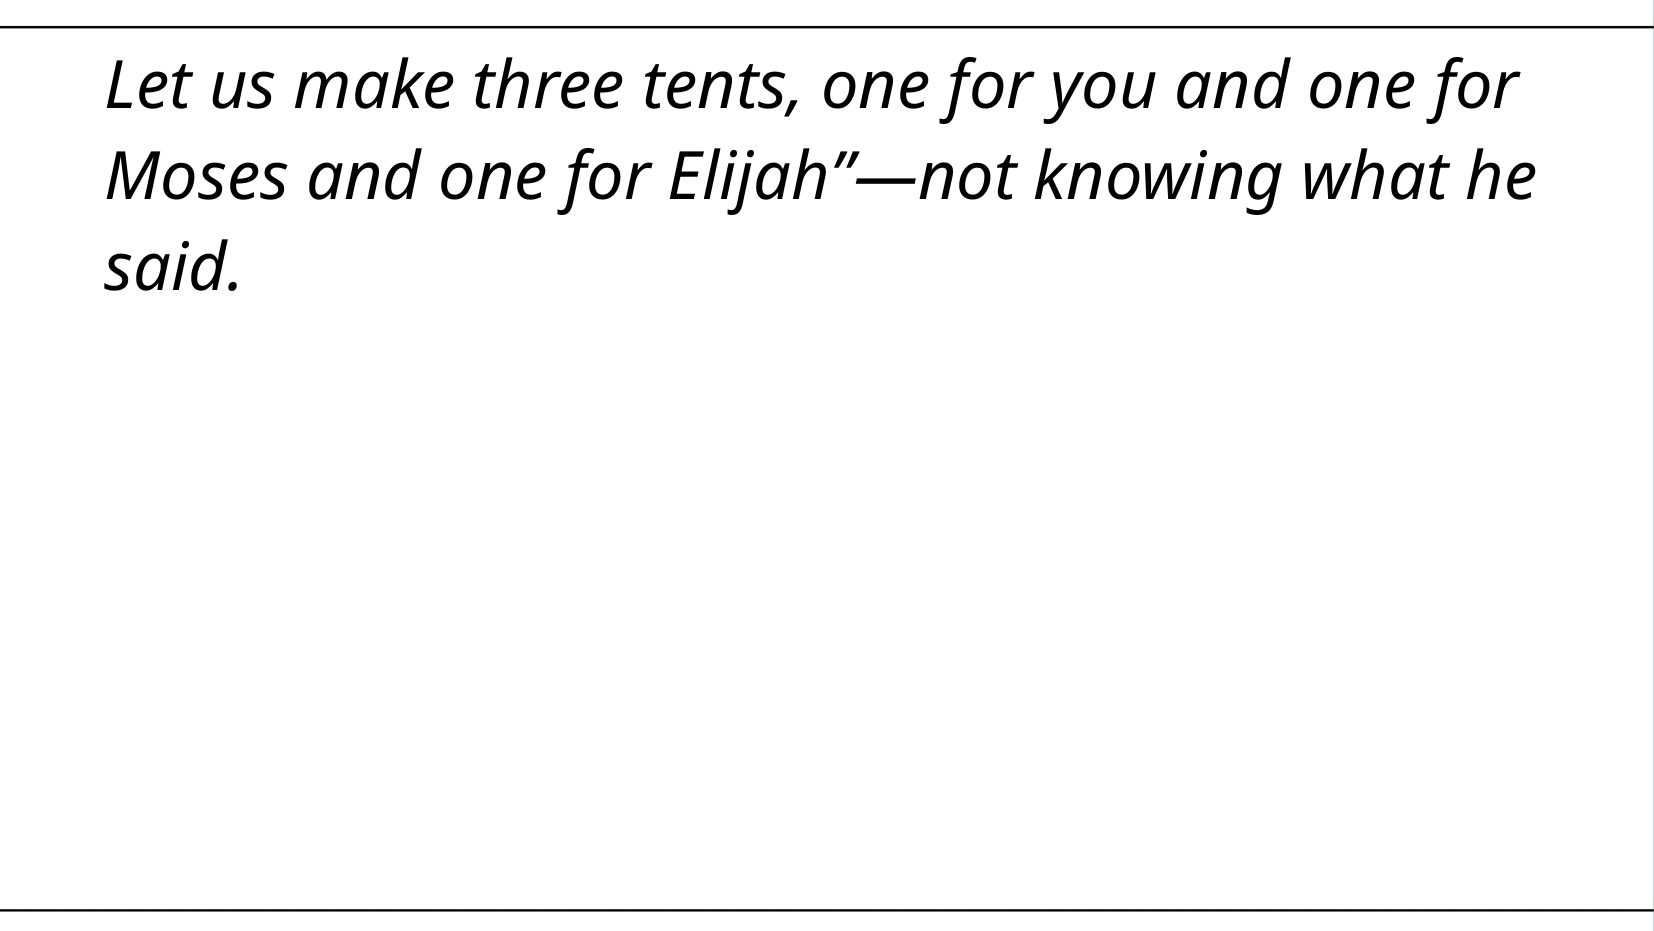

Let us make three tents, one for you and one for Moses and one for Elijah”—not knowing what he said.